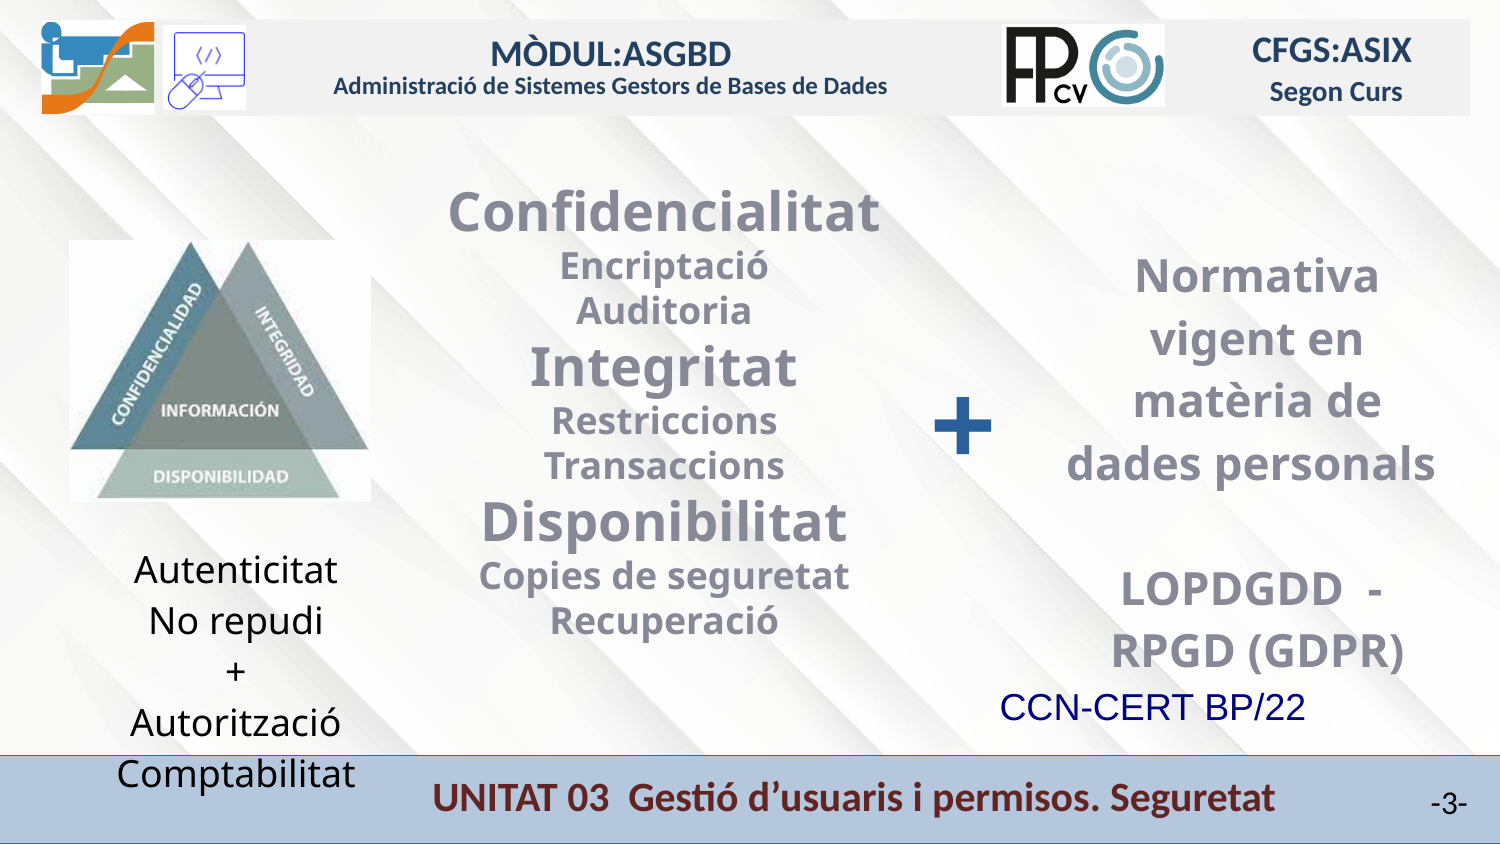

# Confidencialitat Encriptació Auditoria Integritat Restriccions Transaccions Disponibilitat Copies de seguretat Recuperació
Normativa vigent en matèria de dades personals
LOPDGDD - RPGD (GDPR)
+
Autenticitat
No repudi
+
Autorització
Comptabilitat
 CCN-CERT BP/22